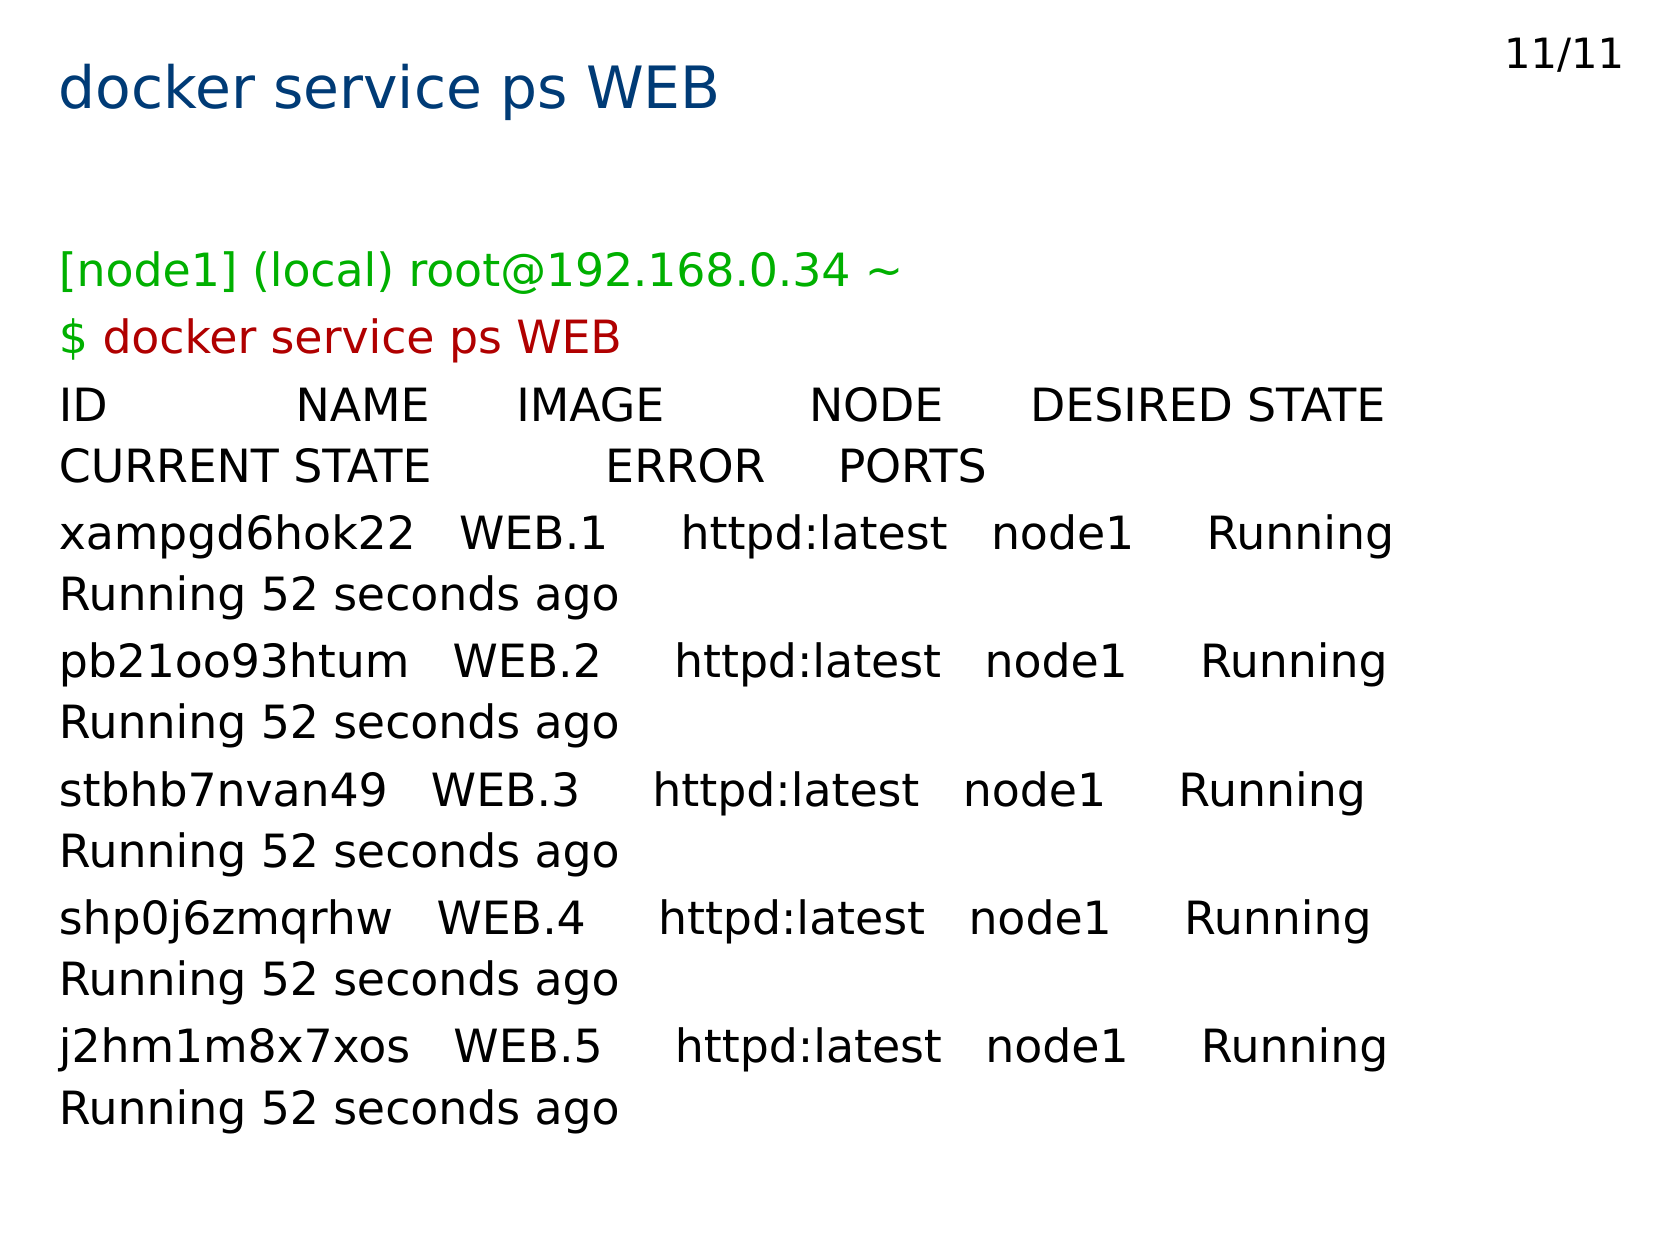

# docker service ps WEB
11
[node1] (local) root@192.168.0.34 ~
$ docker service ps WEB
ID NAME IMAGE NODE DESIRED STATE CURRENT STATE ERROR PORTS
xampgd6hok22 WEB.1 httpd:latest node1 Running Running 52 seconds ago
pb21oo93htum WEB.2 httpd:latest node1 Running Running 52 seconds ago
stbhb7nvan49 WEB.3 httpd:latest node1 Running Running 52 seconds ago
shp0j6zmqrhw WEB.4 httpd:latest node1 Running Running 52 seconds ago
j2hm1m8x7xos WEB.5 httpd:latest node1 Running Running 52 seconds ago